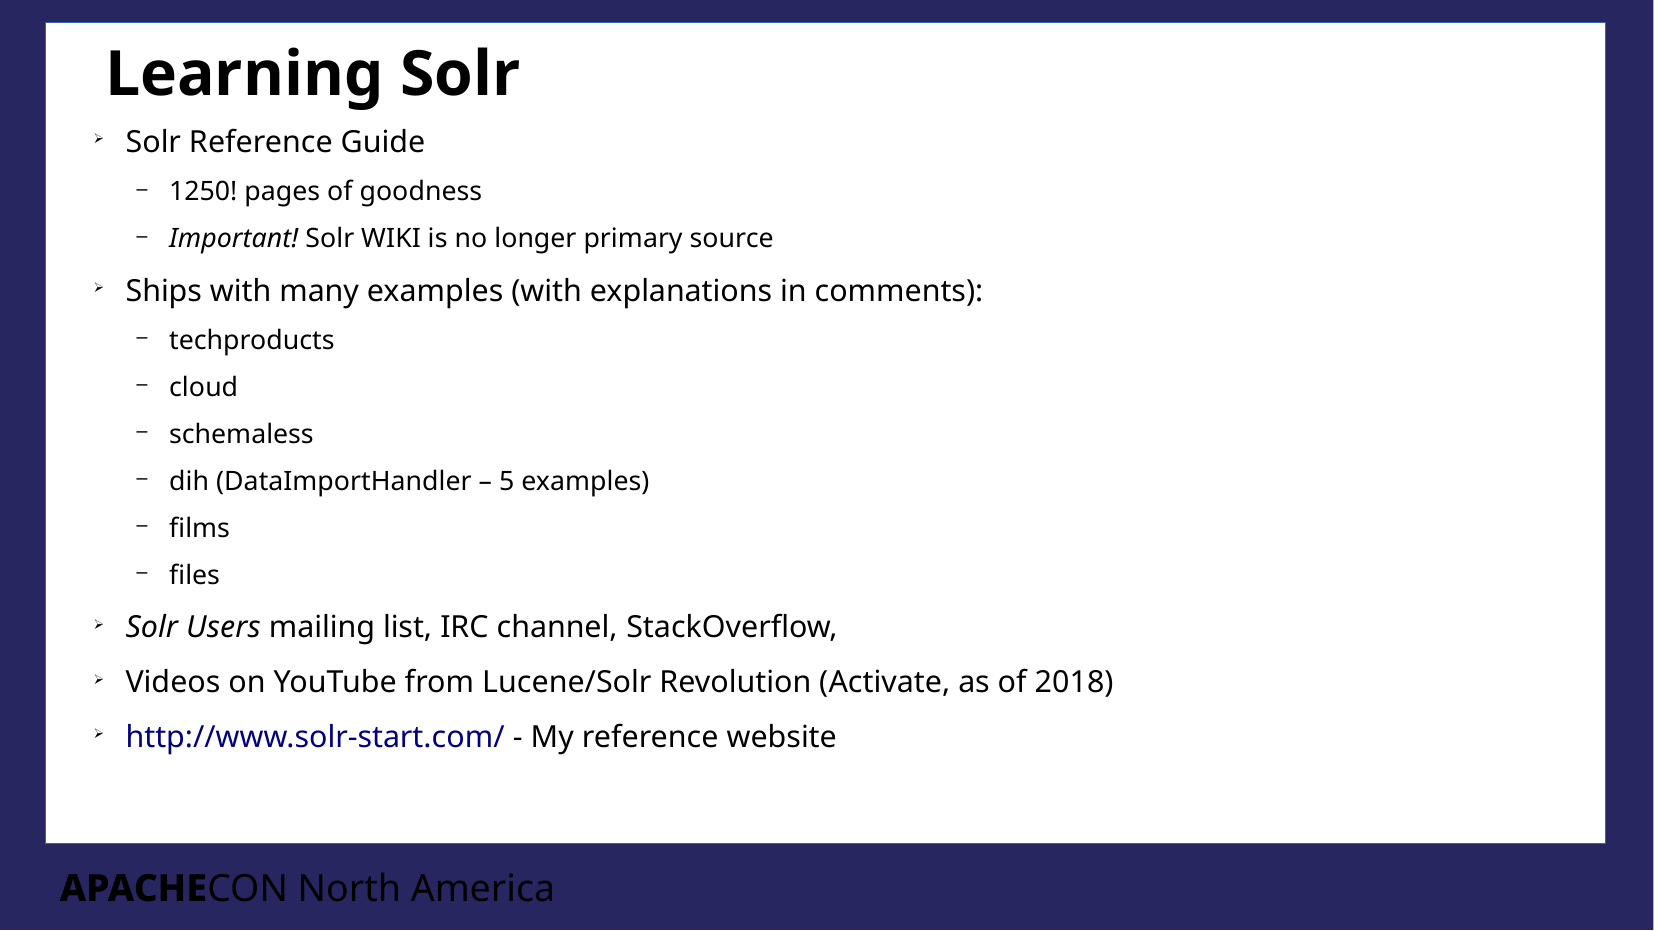

# Learning Solr
Solr Reference Guide
1250! pages of goodness
Important! Solr WIKI is no longer primary source
Ships with many examples (with explanations in comments):
techproducts
cloud
schemaless
dih (DataImportHandler – 5 examples)
films
files
Solr Users mailing list, IRC channel, StackOverflow,
Videos on YouTube from Lucene/Solr Revolution (Activate, as of 2018)
http://www.solr-start.com/ - My reference website